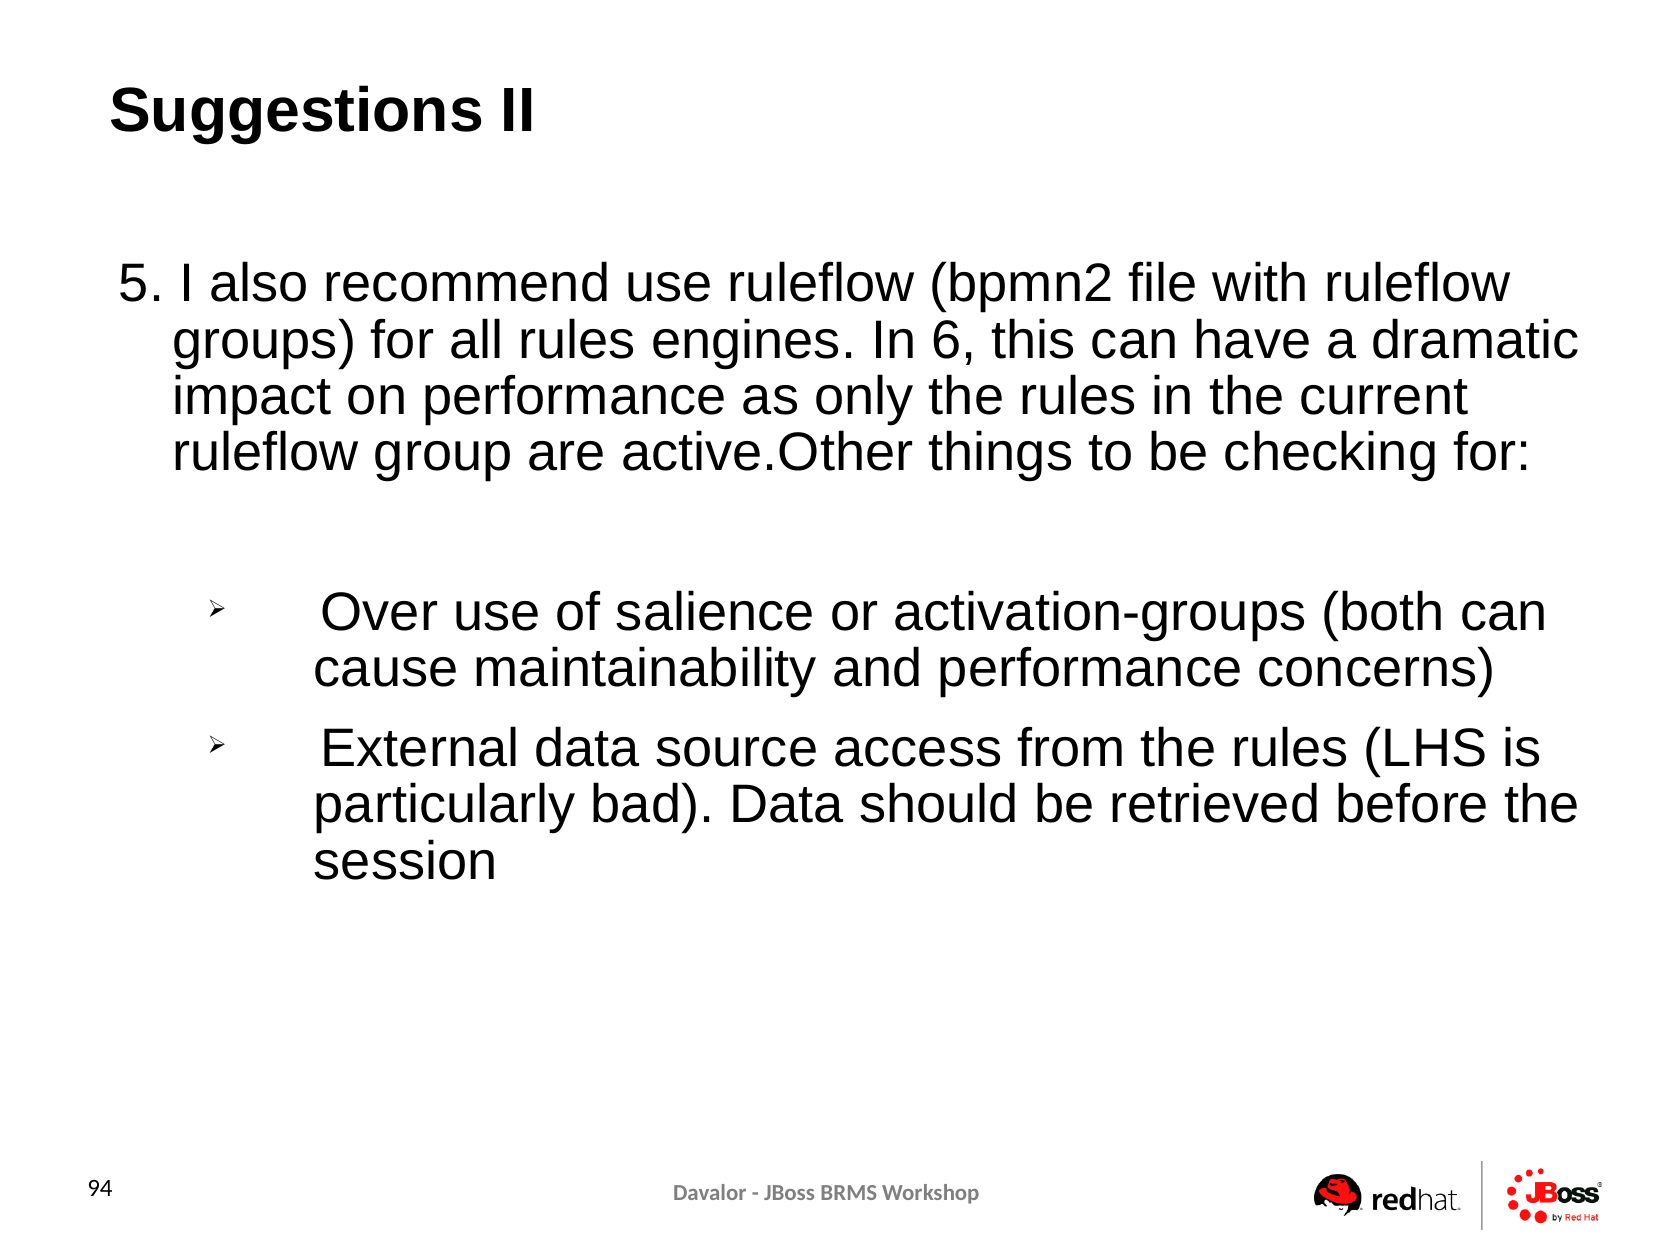

# Suggestions II
5. I also recommend use ruleflow (bpmn2 file with ruleflow groups) for all rules engines. In 6, this can have a dramatic impact on performance as only the rules in the current ruleflow group are active.Other things to be checking for:
 Over use of salience or activation-groups (both can cause maintainability and performance concerns)
 External data source access from the rules (LHS is particularly bad). Data should be retrieved before the session